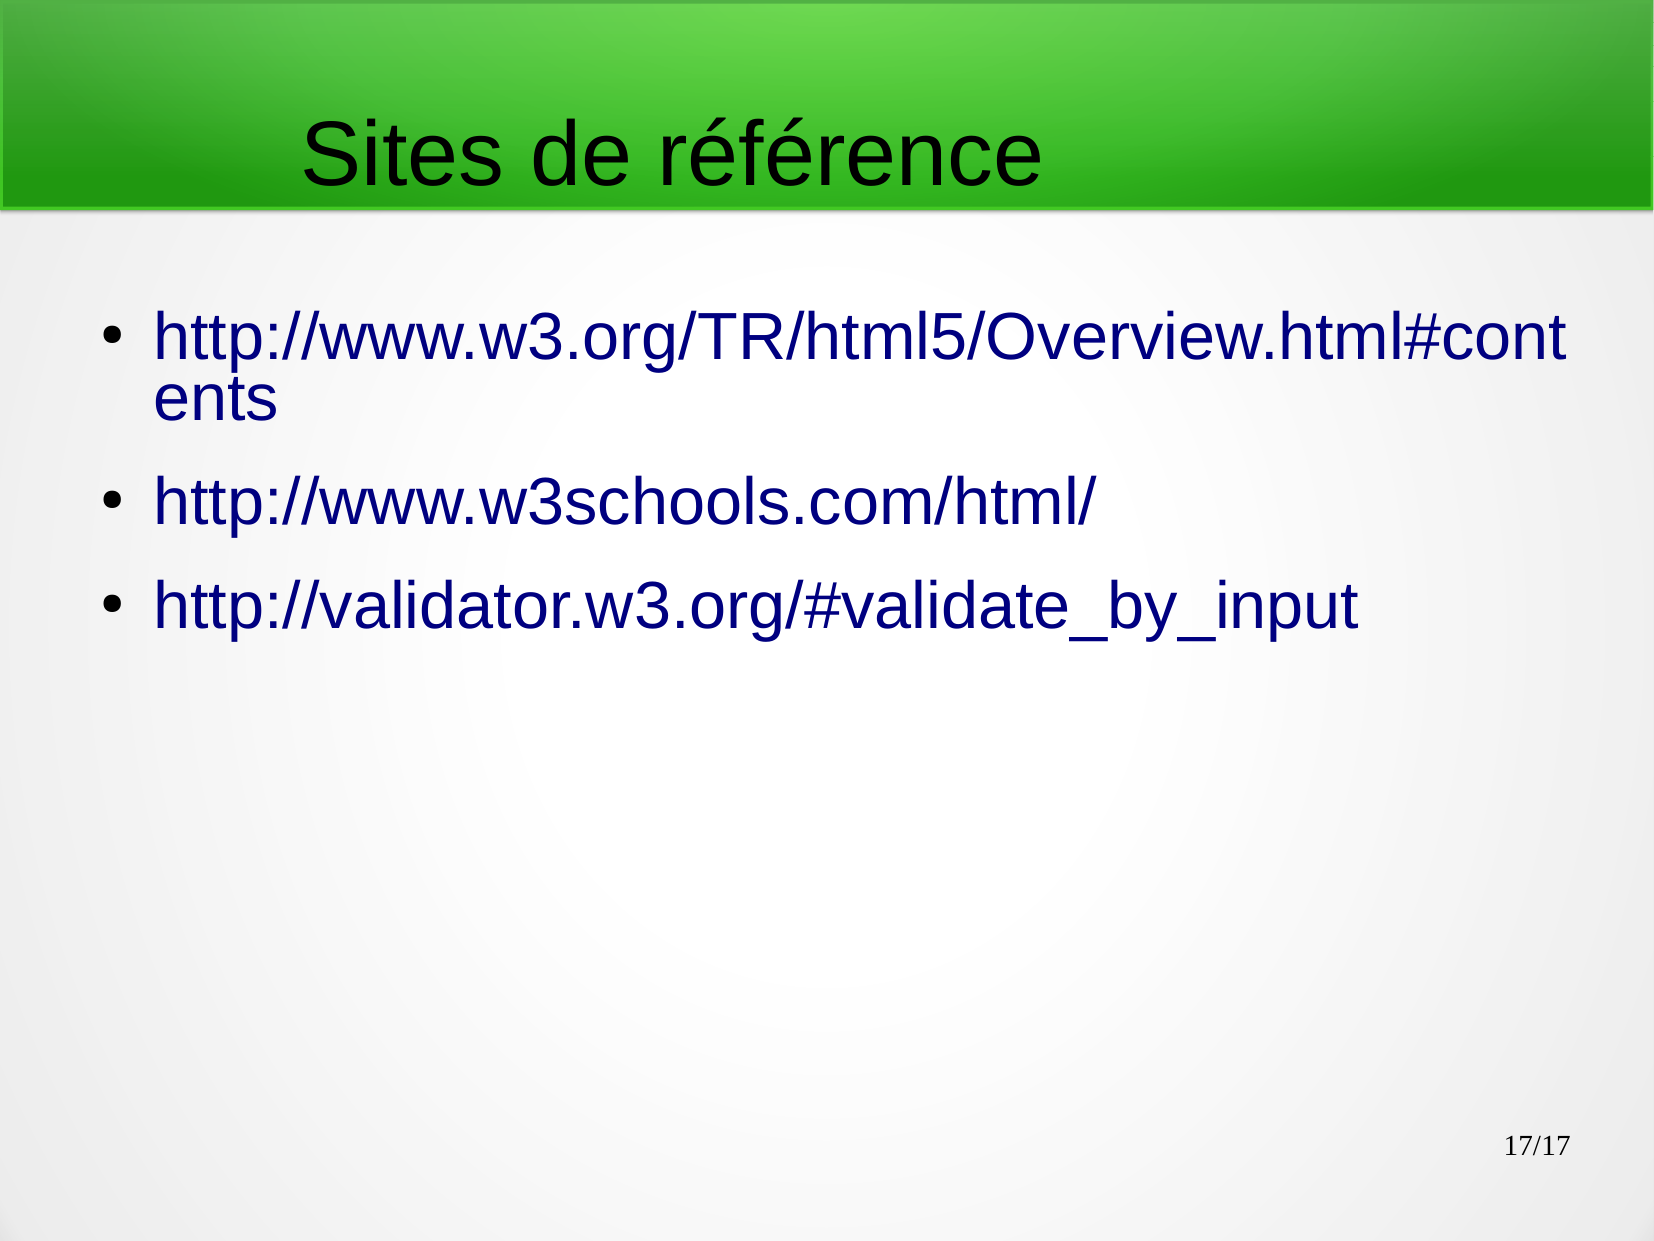

# Sites de référence
http://www.w3.org/TR/html5/Overview.html#contents
http://www.w3schools.com/html/
http://validator.w3.org/#validate_by_input
17